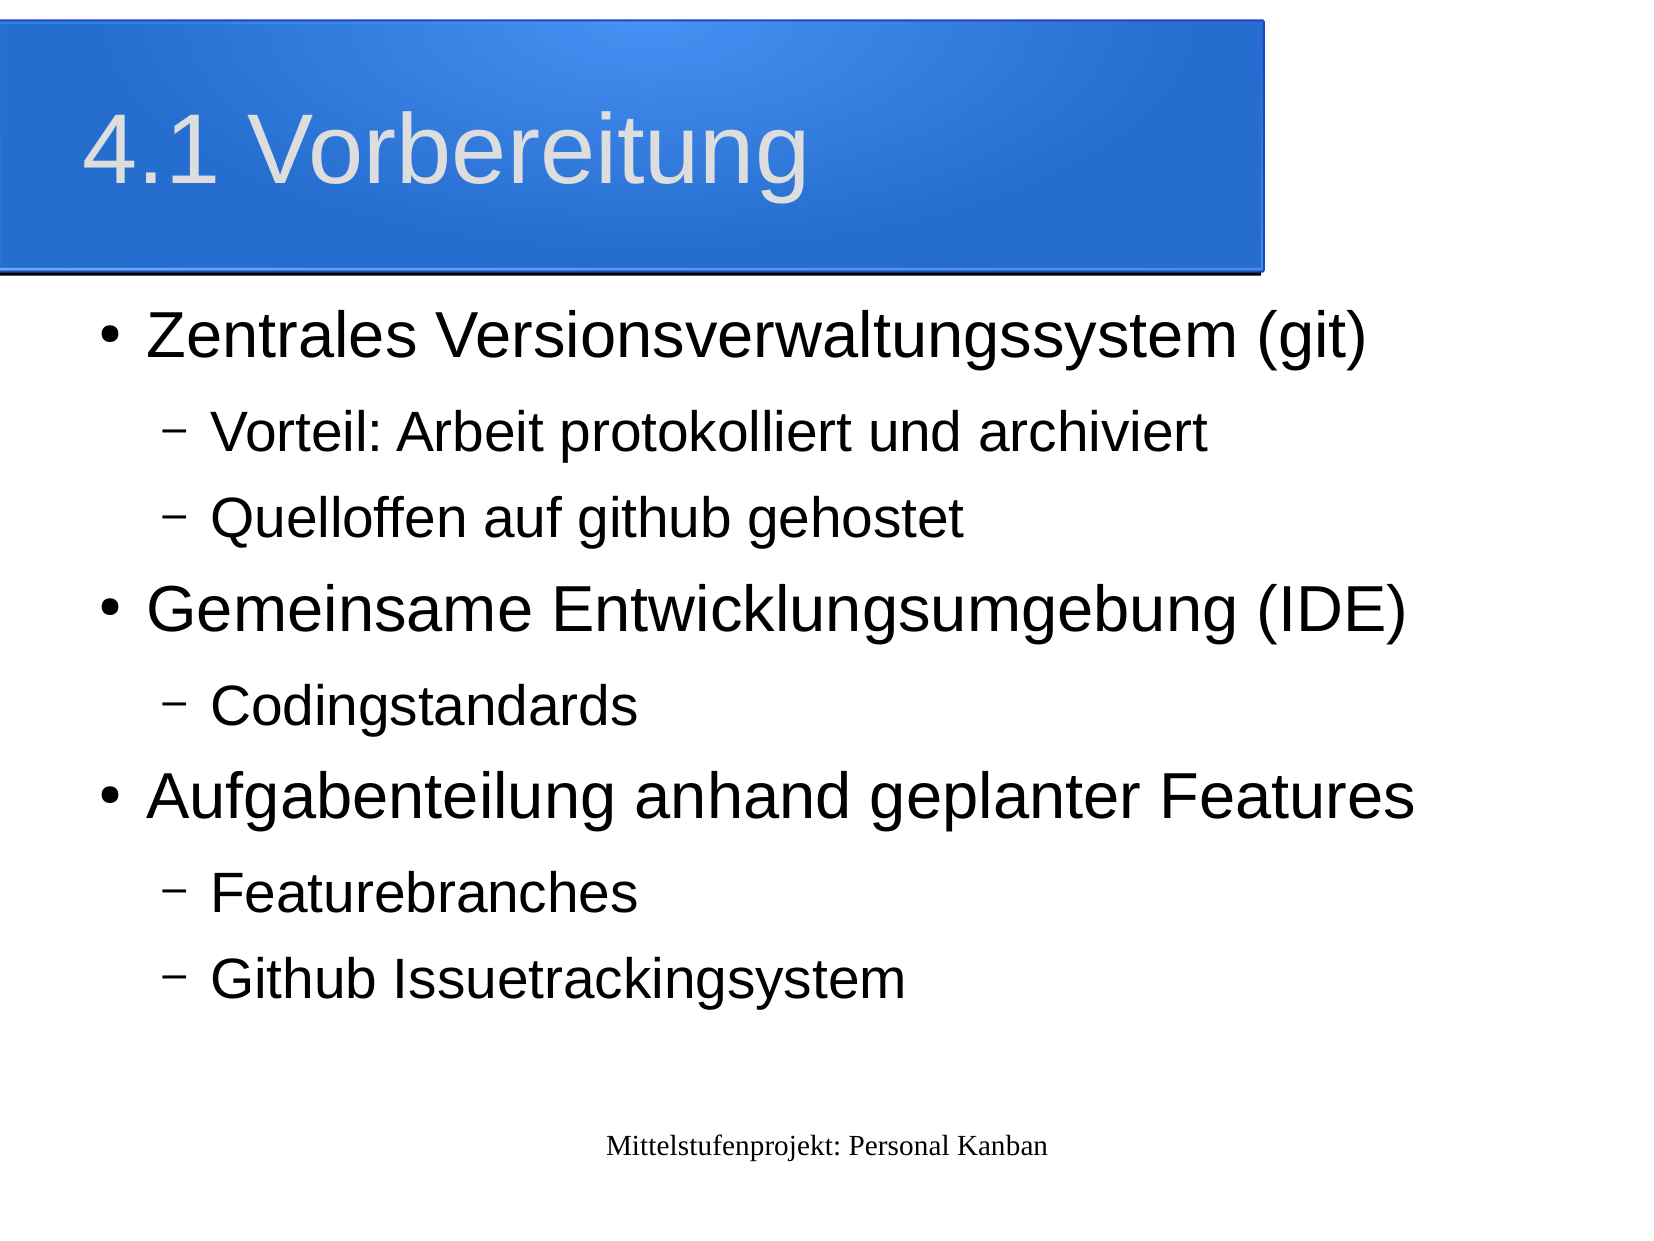

# 4.1 Vorbereitung
Zentrales Versionsverwaltungssystem (git)
Vorteil: Arbeit protokolliert und archiviert
Quelloffen auf github gehostet
Gemeinsame Entwicklungsumgebung (IDE)
Codingstandards
Aufgabenteilung anhand geplanter Features
Featurebranches
Github Issuetrackingsystem
Mittelstufenprojekt: Personal Kanban